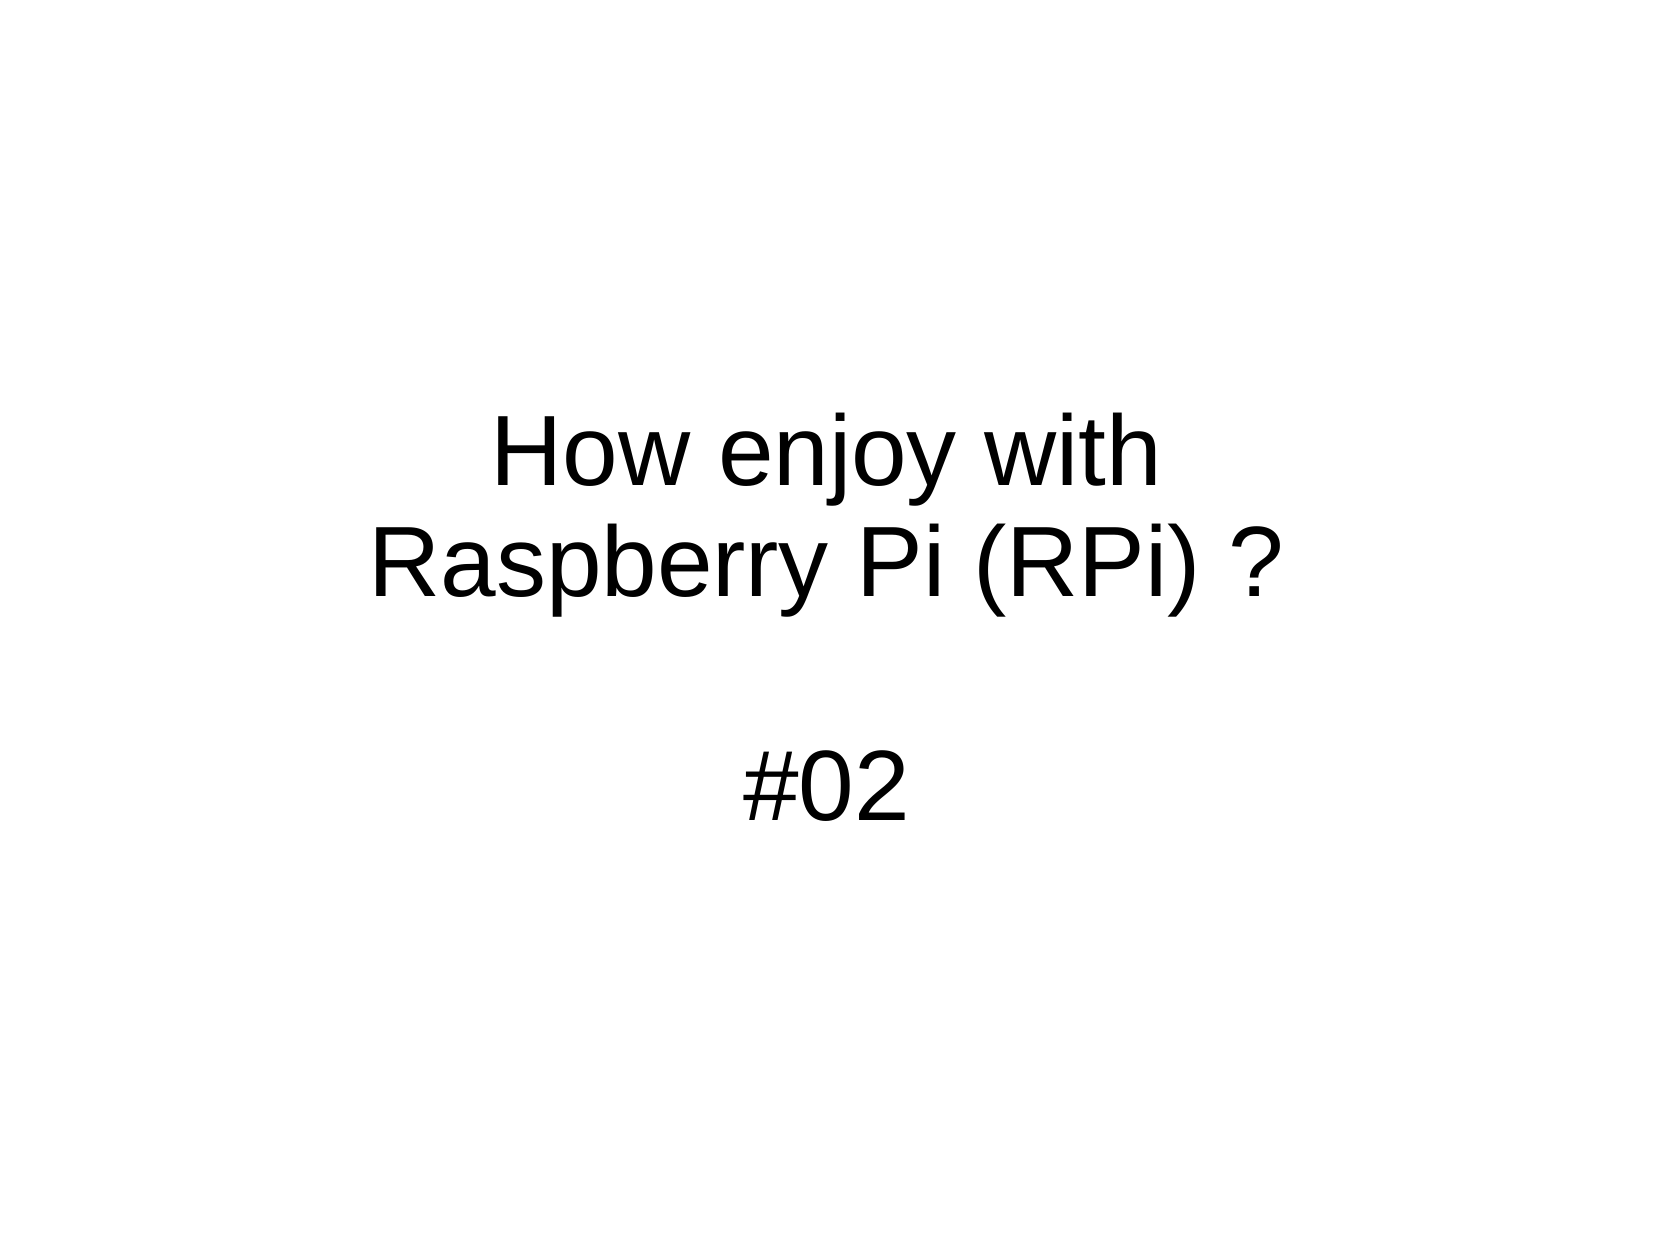

# How enjoy with Raspberry Pi (RPi) ?
#02